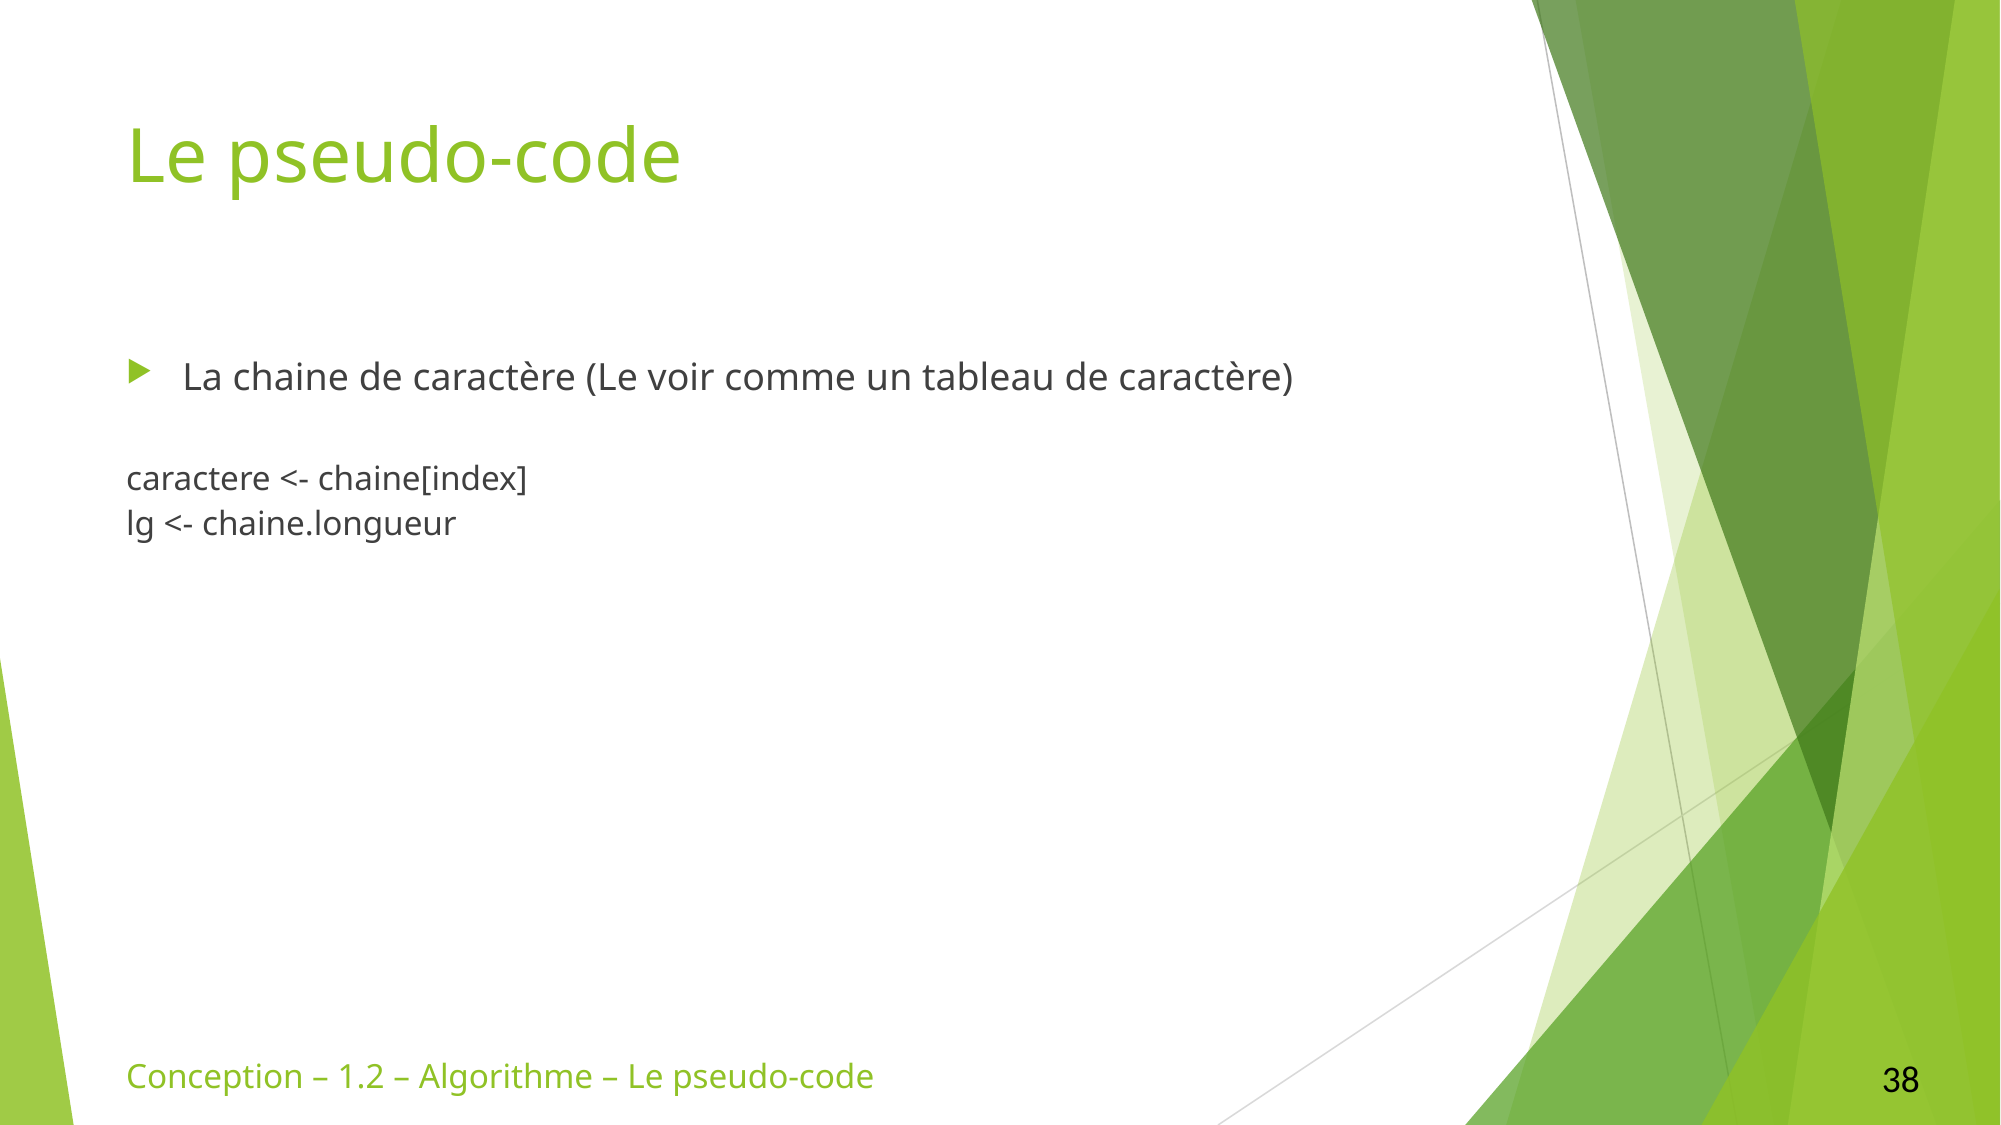

# Le pseudo-code
La chaine de caractère (Le voir comme un tableau de caractère)
caractere <- chaine[index]
lg <- chaine.longueur
Conception – 1.2 – Algorithme – Le pseudo-code